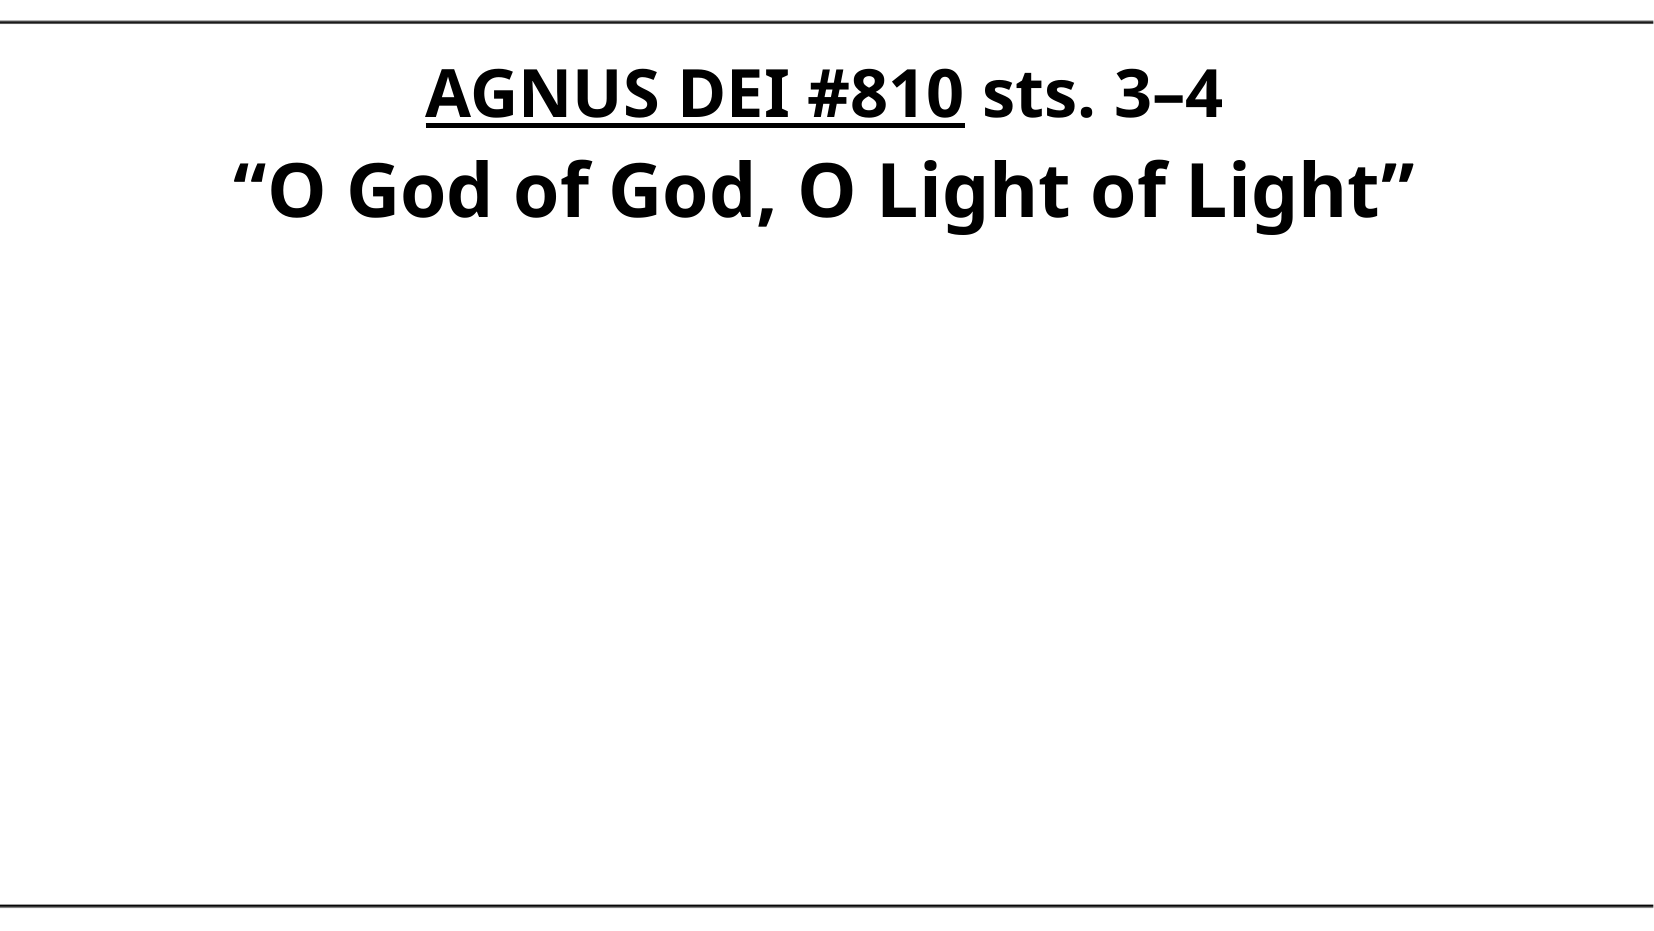

Agnus Dei #810 sts. 3–4
“O God of God, O Light of Light”